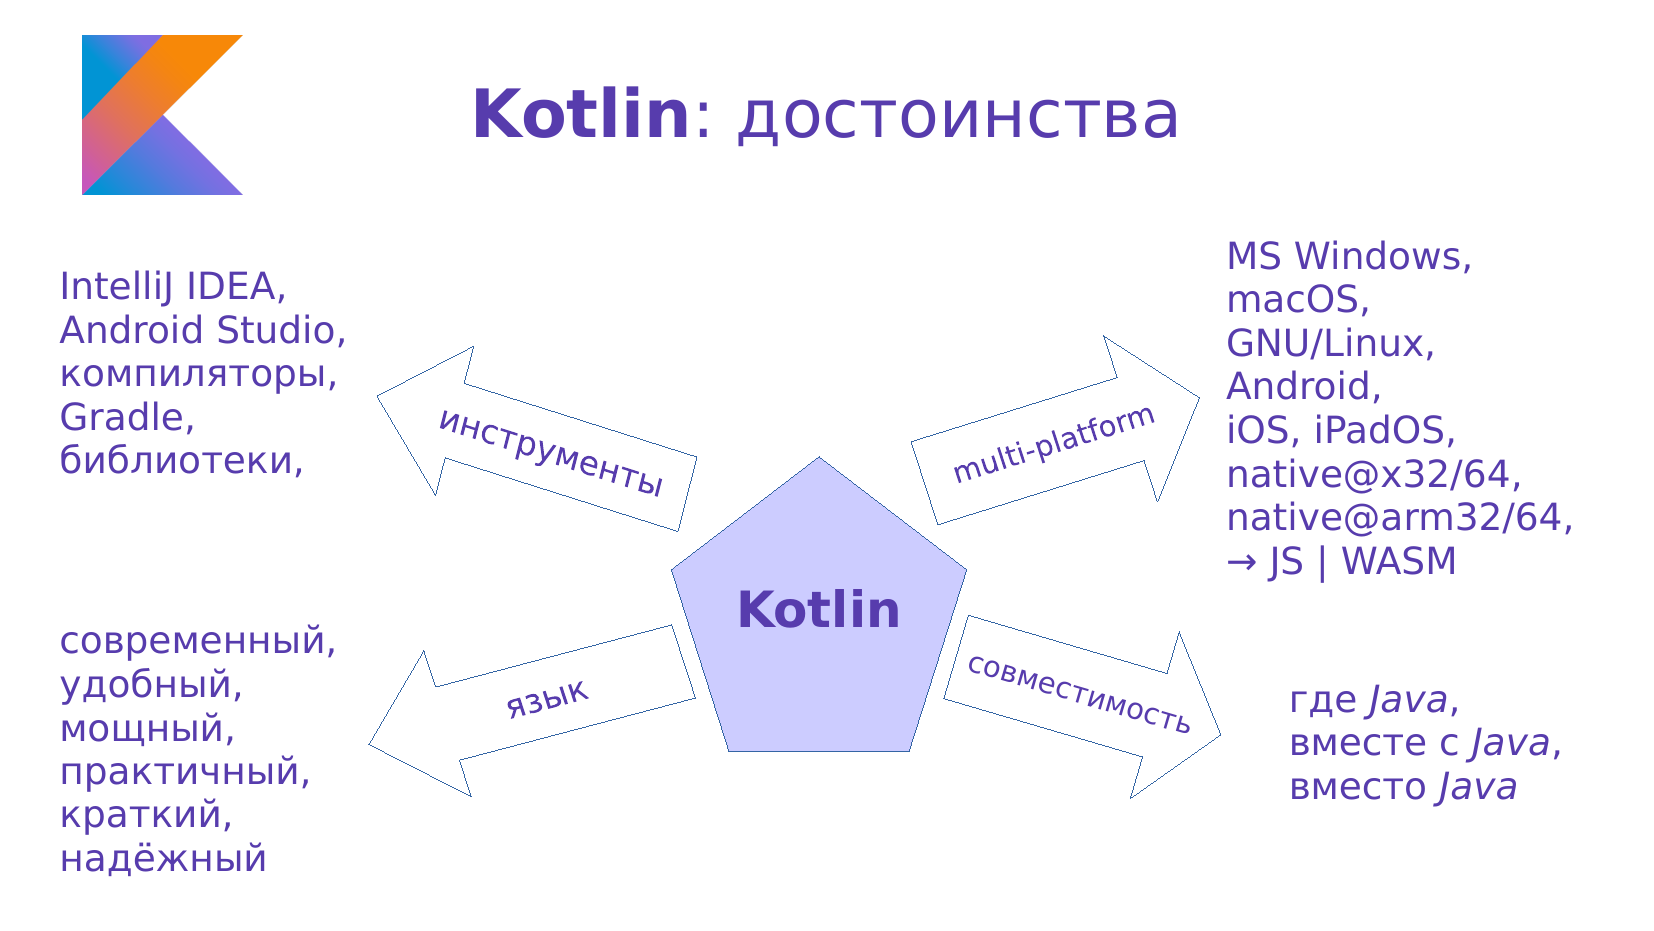

# Kotlin: достоинства
MS Windows,
macOS,
GNU/Linux,
Android,
iOS, iPadOS,
native@x32/64,
native@arm32/64,
→ JS | WASM
IntelliJ IDEA,
Android Studio,
компиляторы,
Gradle,
библиотеки,
 multi-platform
инструменты
Kotlin
 совместимость
современный,удобный,
мощный,
практичный,
краткий,
надёжный
язык
где Java,
вместе с Java,
вместо Java